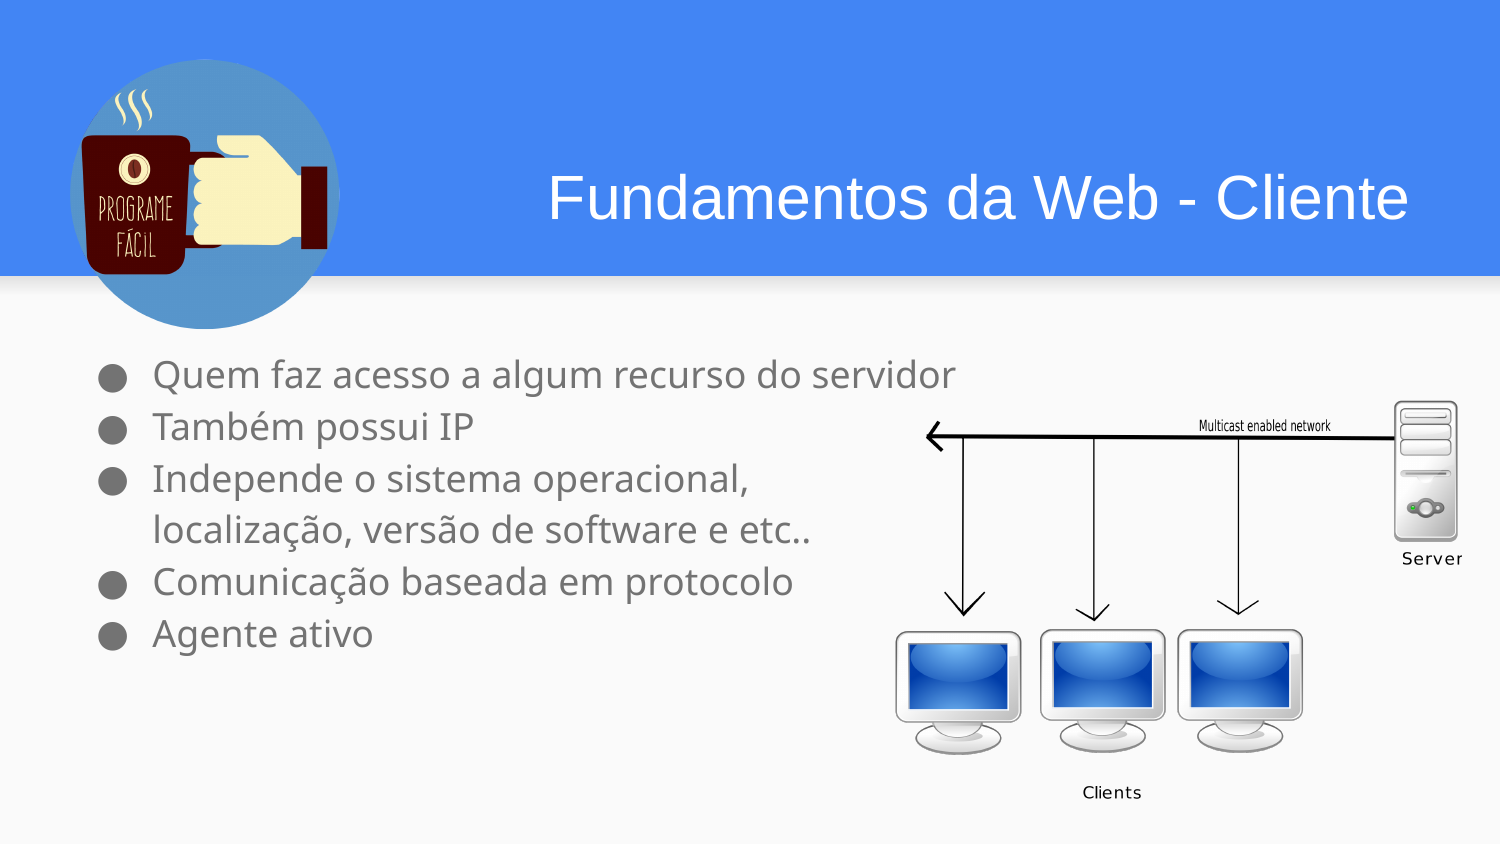

# Fundamentos da Web - Cliente
Quem faz acesso a algum recurso do servidor
Também possui IP
Independe o sistema operacional,
localização, versão de software e etc..
Comunicação baseada em protocolo
Agente ativo